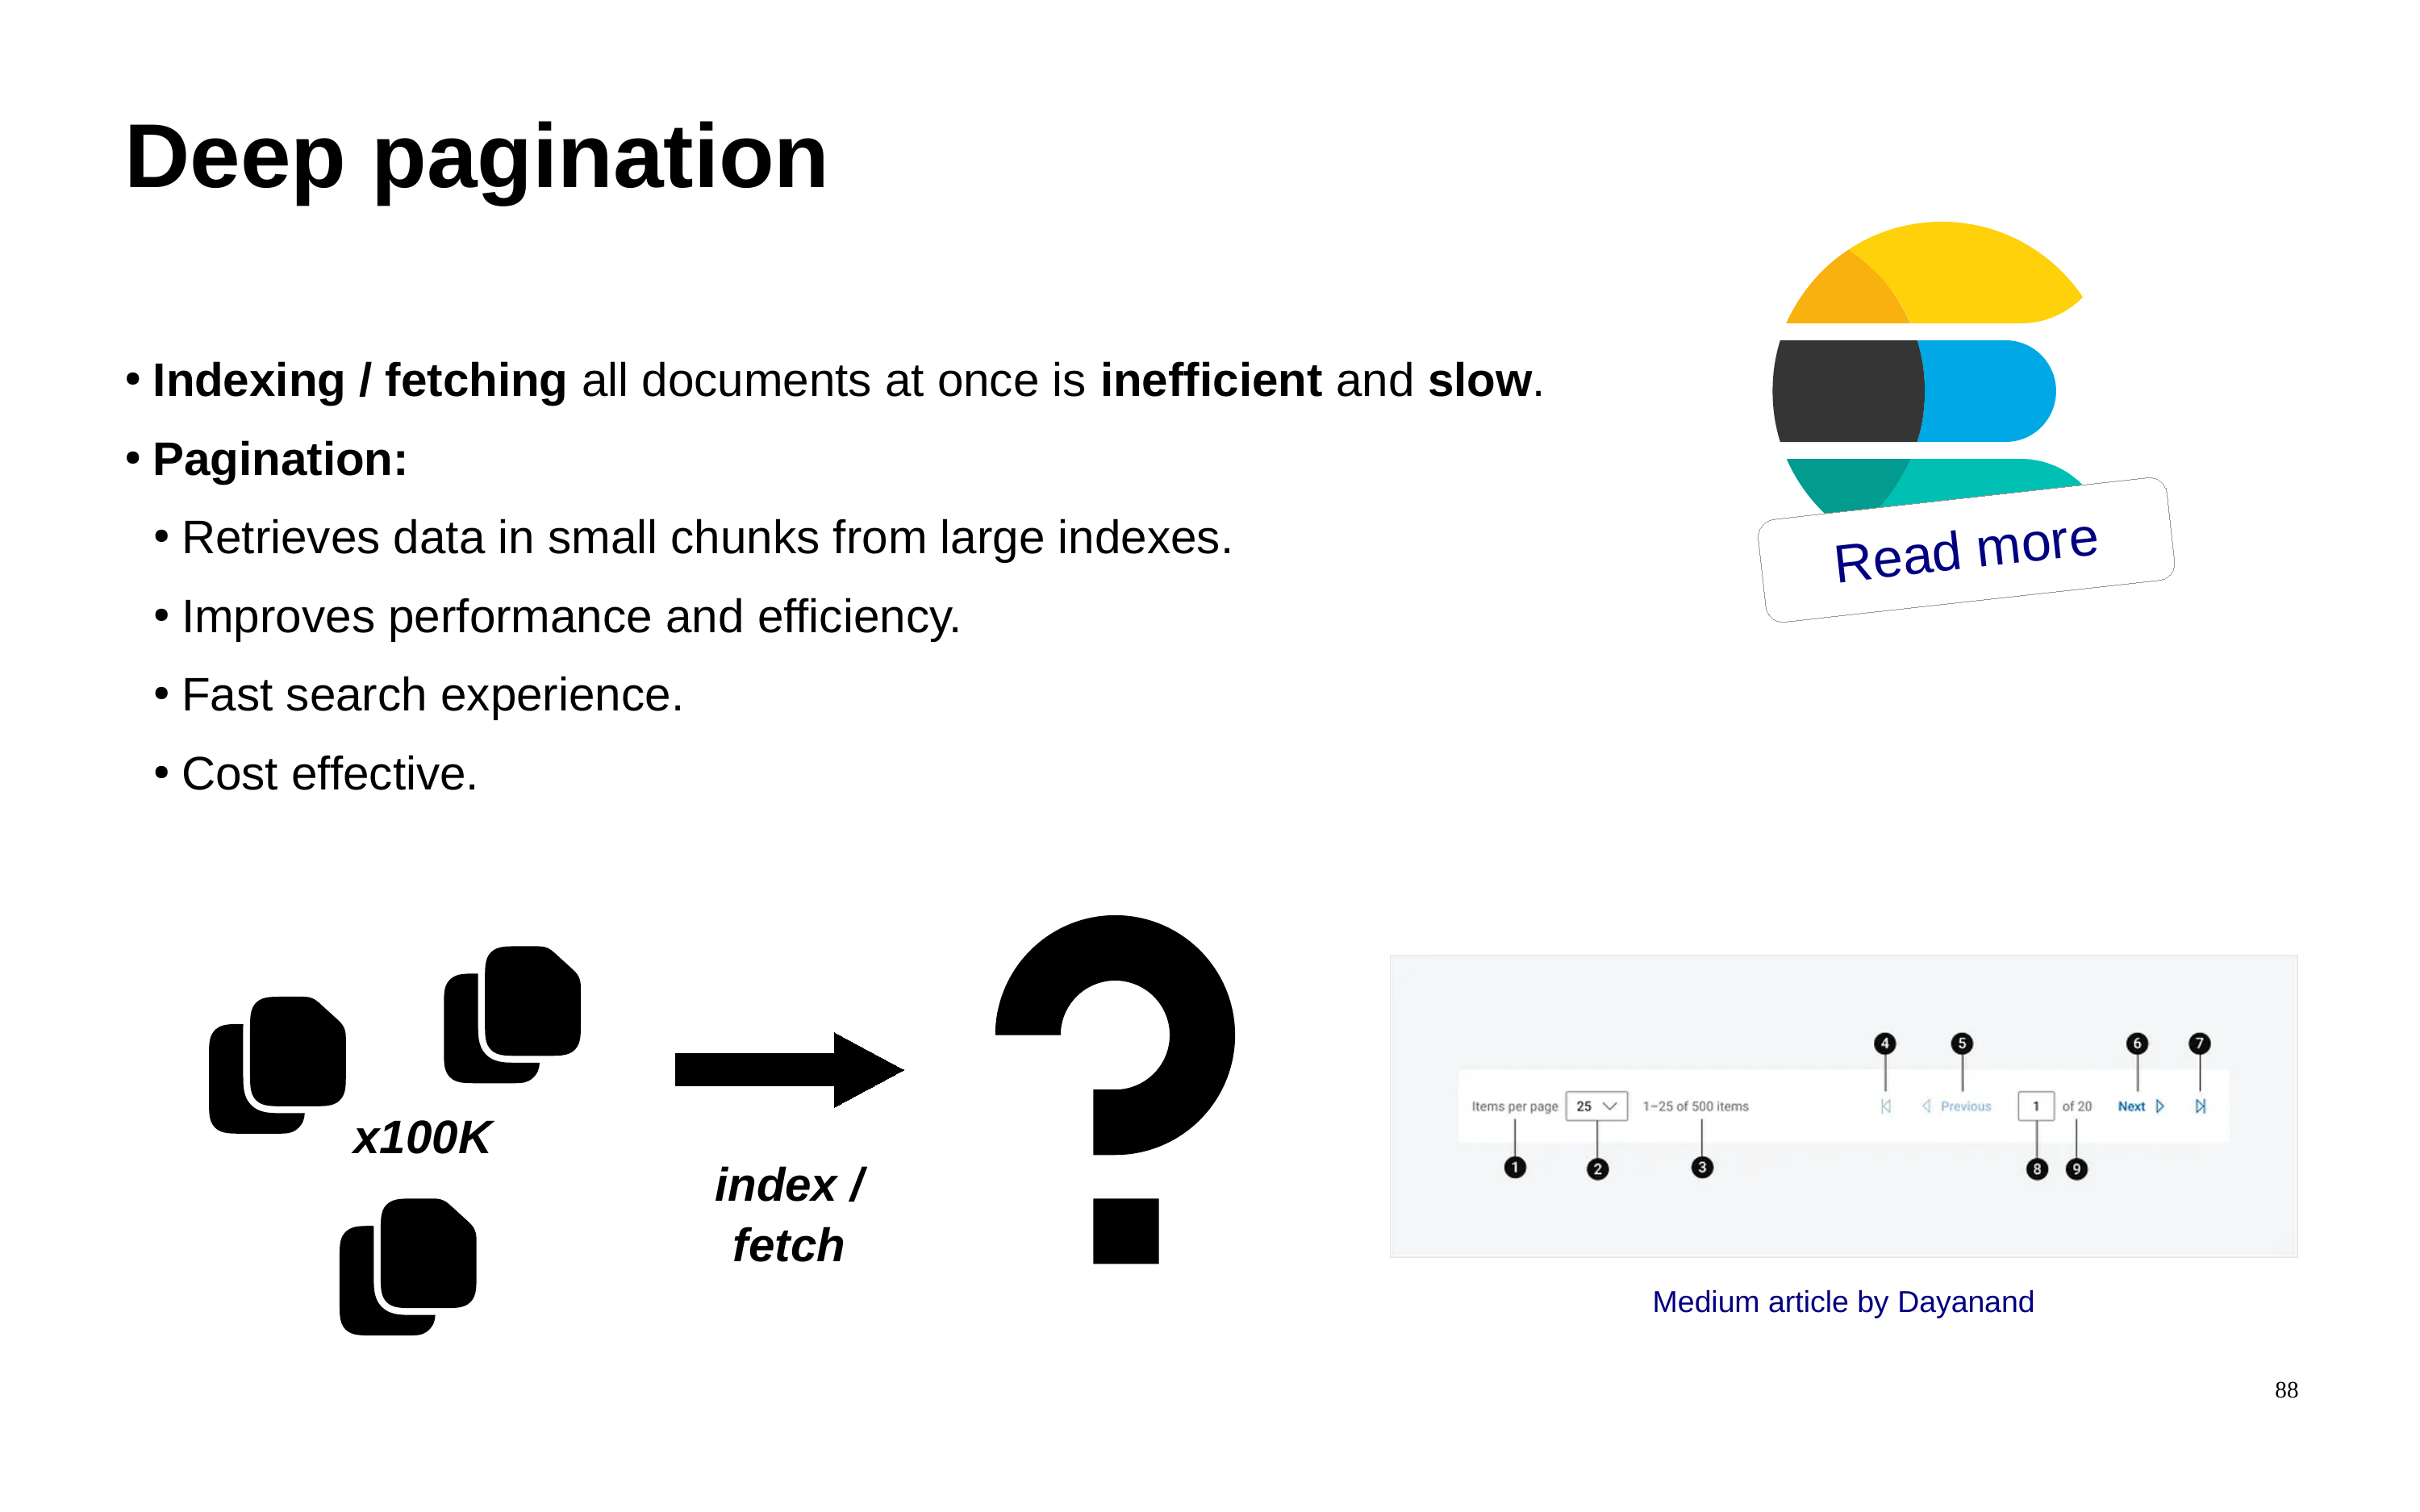

Deep pagination
Indexing / fetching all documents at once is inefficient and slow.
Pagination:
Retrieves data in small chunks from large indexes.
Improves performance and efficiency.
Fast search experience.
Cost effective.
Read more
x100K
index /
fetch
Medium article by Dayanand
88